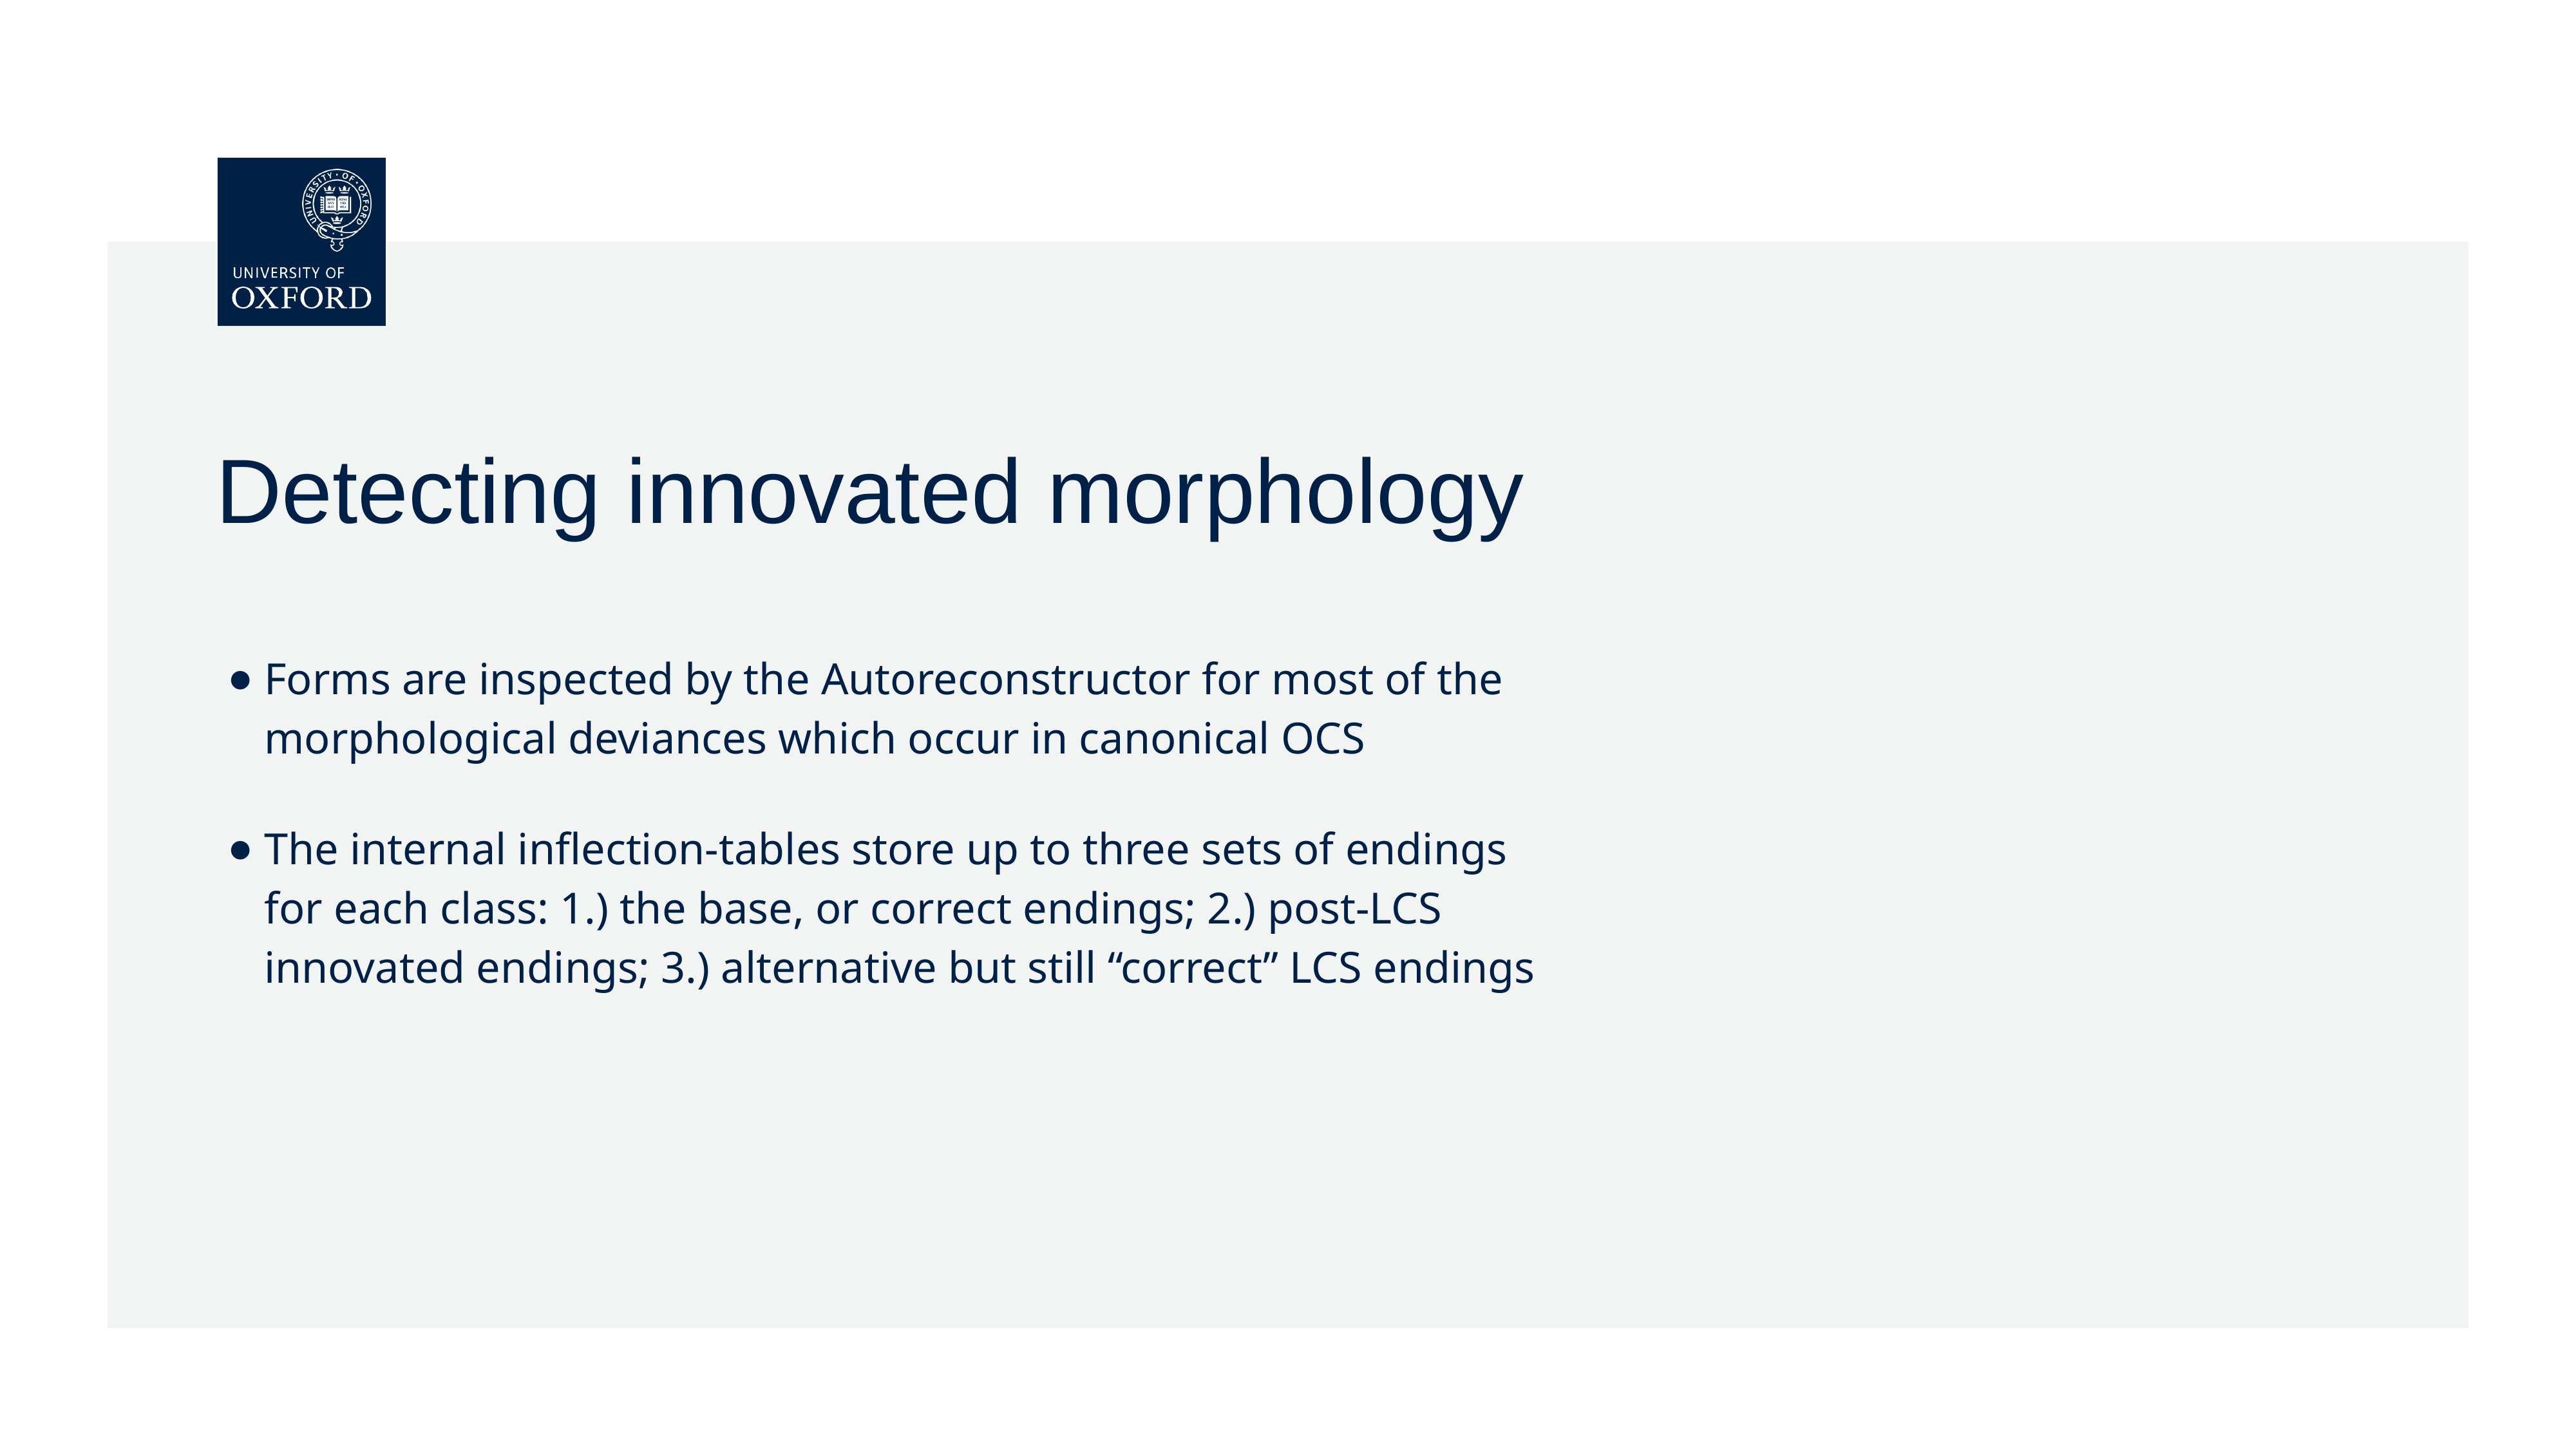

# Detecting innovated morphology
Forms are inspected by the Autoreconstructor for most of the morphological deviances which occur in canonical OCS
The internal inflection-tables store up to three sets of endings for each class: 1.) the base, or correct endings; 2.) post-LCS innovated endings; 3.) alternative but still “correct” LCS endings